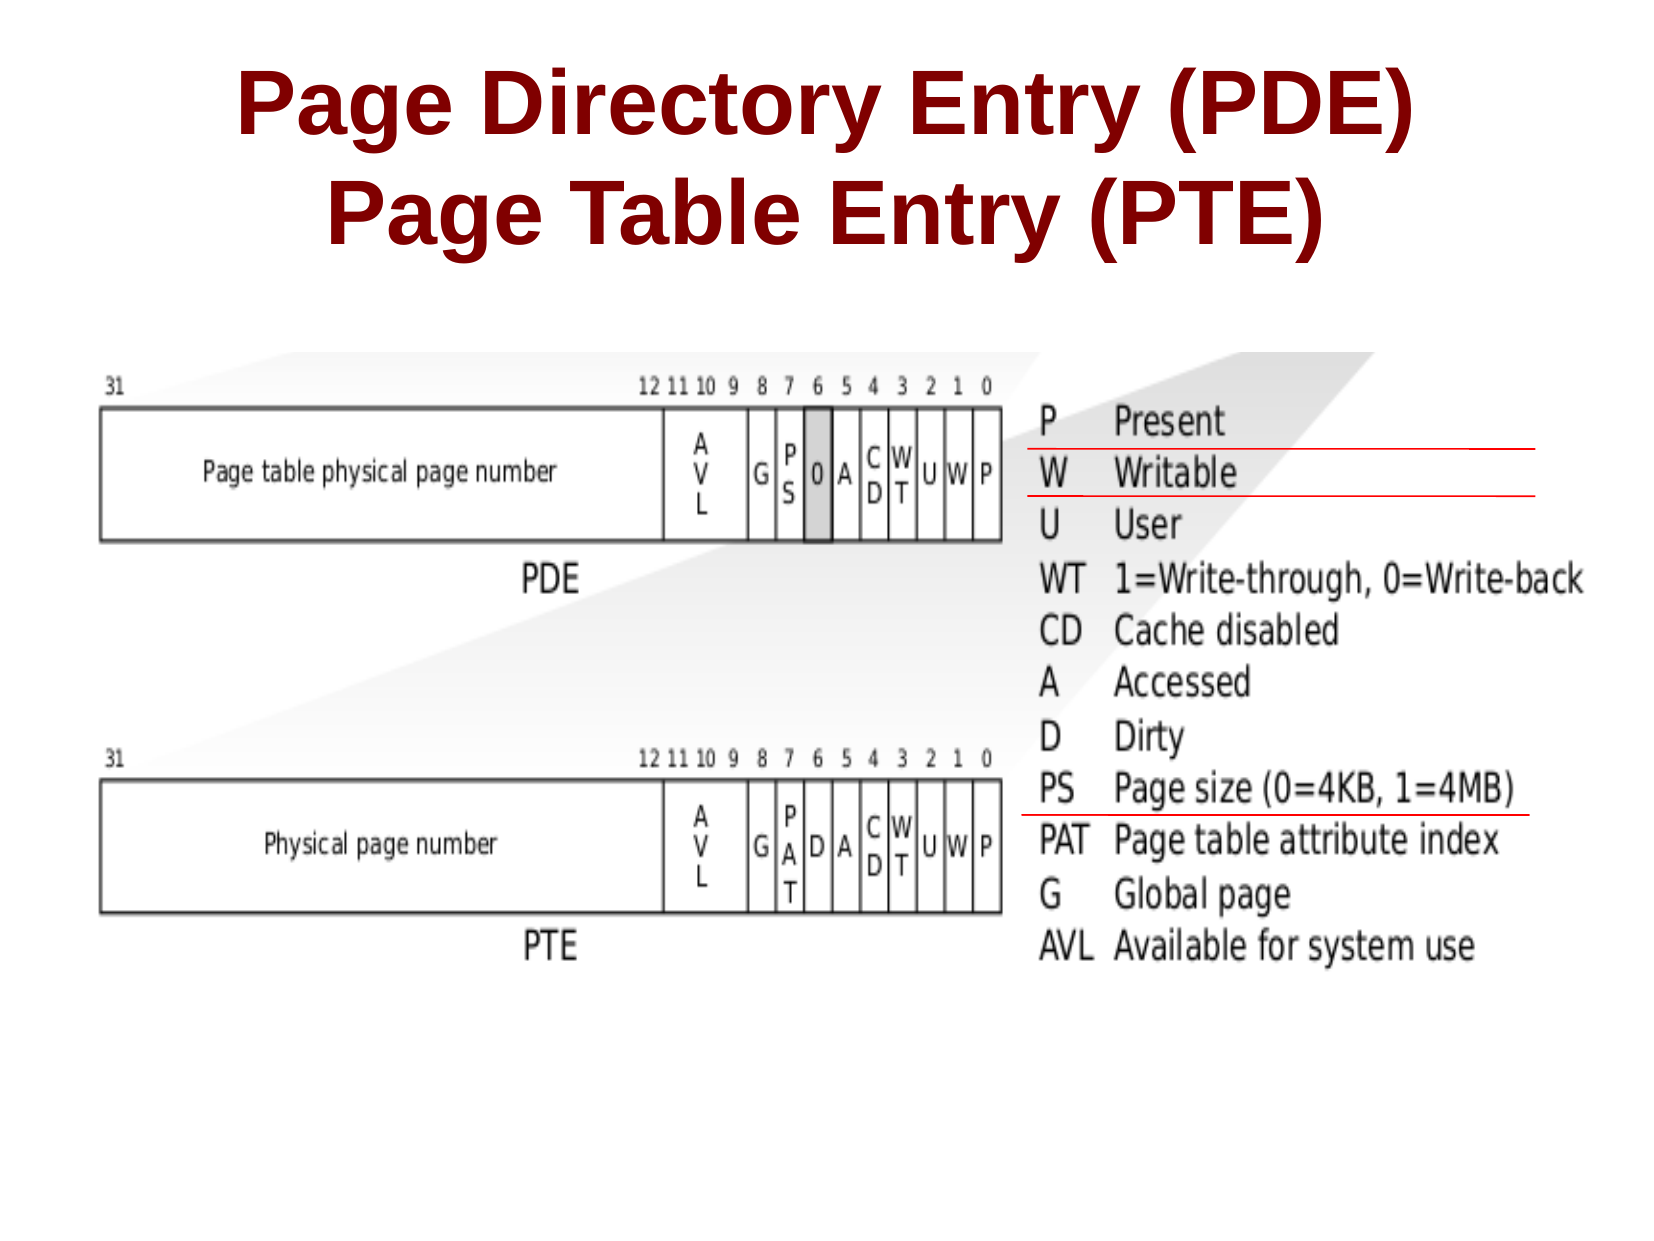

# Page Directory Entry (PDE) Page Table Entry (PTE)